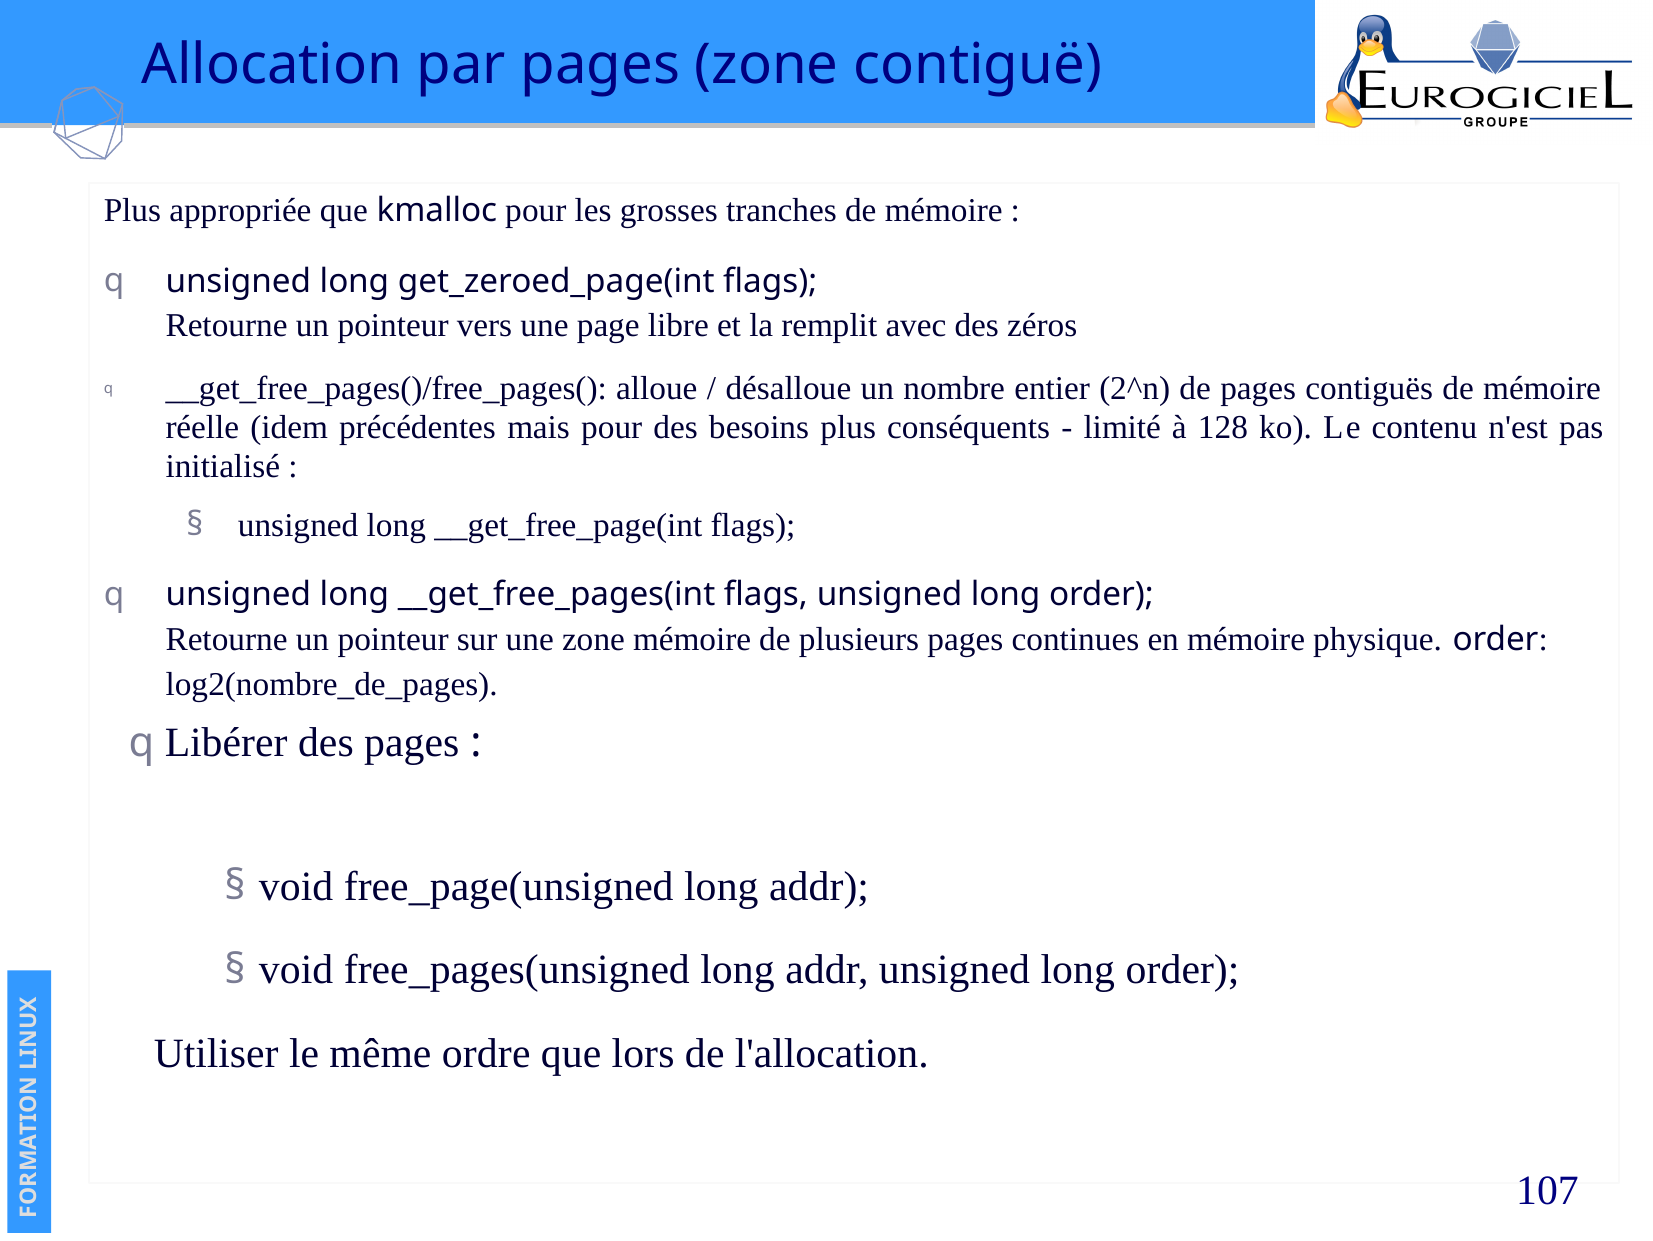

# Allocation par pages (zone contiguë)
Plus appropriée que kmalloc pour les grosses tranches de mémoire :
unsigned long get_zeroed_page(int flags);
Retourne un pointeur vers une page libre et la remplit avec des zéros
__get_free_pages()/free_pages(): alloue / désalloue un nombre entier (2^n) de pages contiguës de mémoire réelle (idem précédentes mais pour des besoins plus conséquents - limité à 128 ko). Le contenu n'est pas initialisé :
unsigned long __get_free_page(int flags);
unsigned long __get_free_pages(int flags, unsigned long order);
Retourne un pointeur sur une zone mémoire de plusieurs pages continues en mémoire physique. order: log2(nombre_de_pages).
 Libérer des pages :
void free_page(unsigned long addr);
void free_pages(unsigned long addr, unsigned long order);
Utiliser le même ordre que lors de l'allocation.